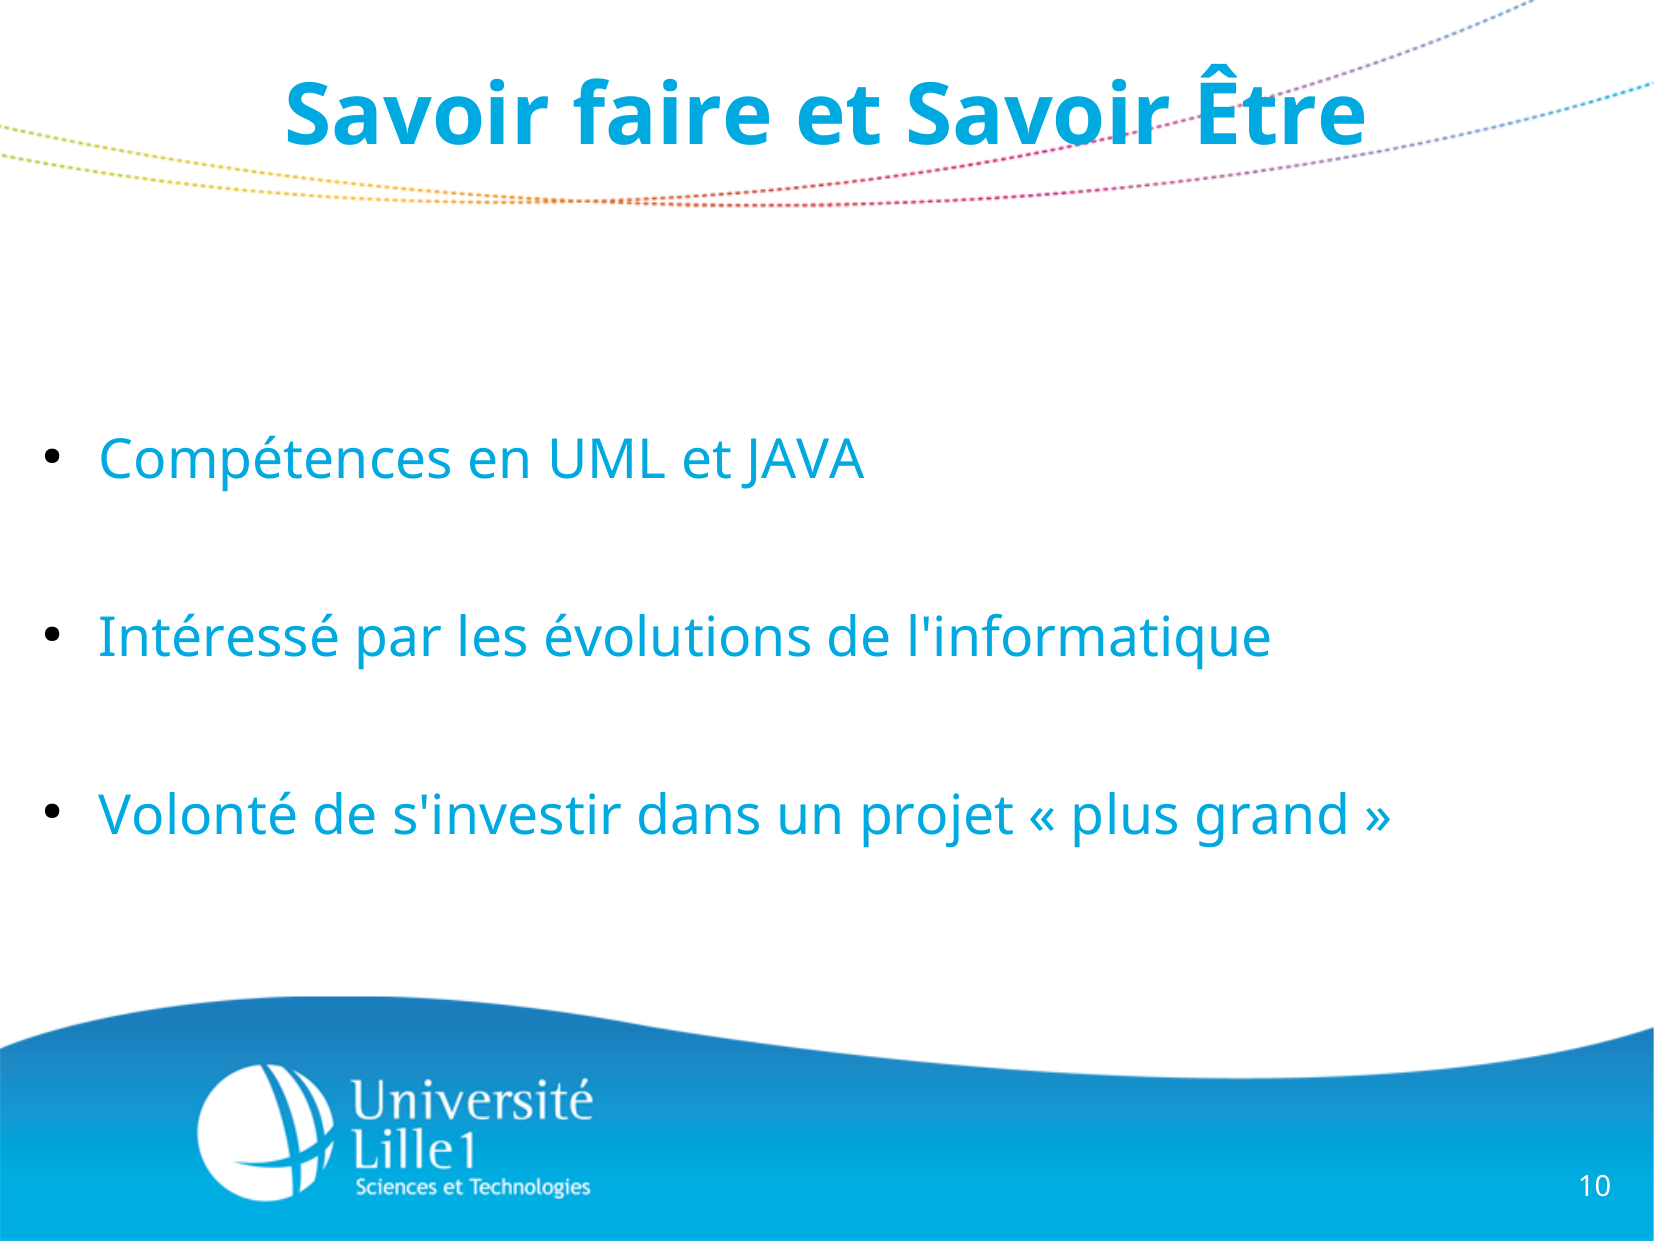

# Savoir faire et Savoir Être
Compétences en UML et JAVA
Intéressé par les évolutions de l'informatique
Volonté de s'investir dans un projet « plus grand »
10